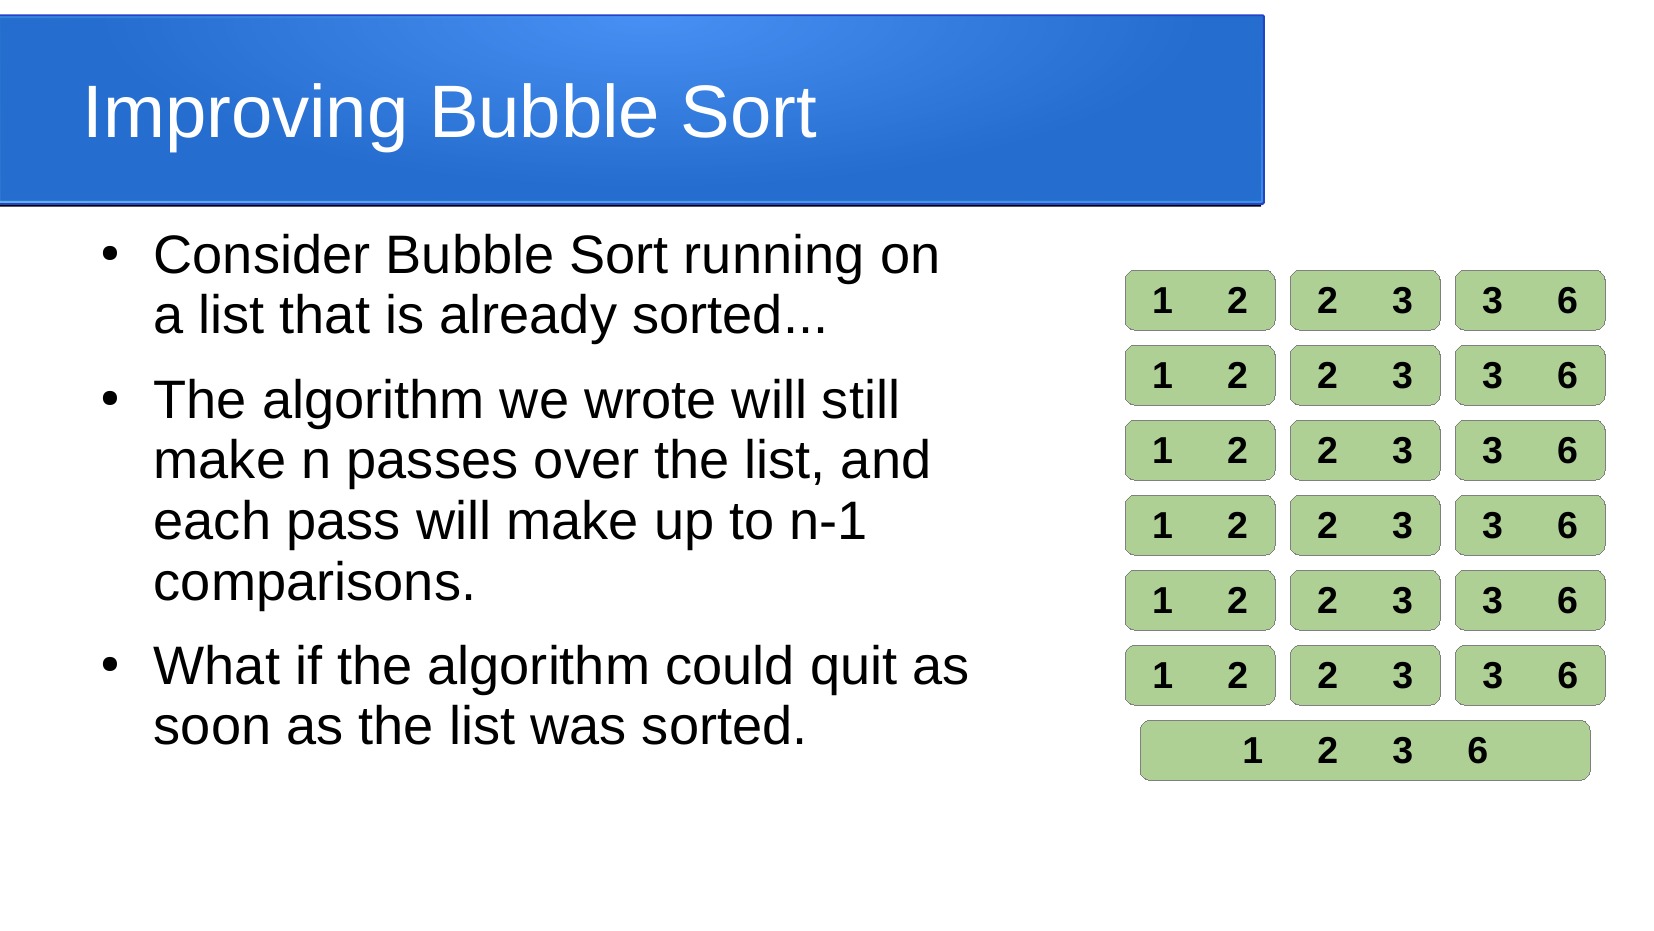

# Improving Bubble Sort
Consider Bubble Sort running on a list that is already sorted...
The algorithm we wrote will still make n passes over the list, and each pass will make up to n-1 comparisons.
What if the algorithm could quit as soon as the list was sorted.
1	2
2	3
3	6
1	2
2	3
3	6
1	2
2	3
3	6
1	2
2	3
3	6
1	2
2	3
3	6
1	2
2	3
3	6
1	2	3	6